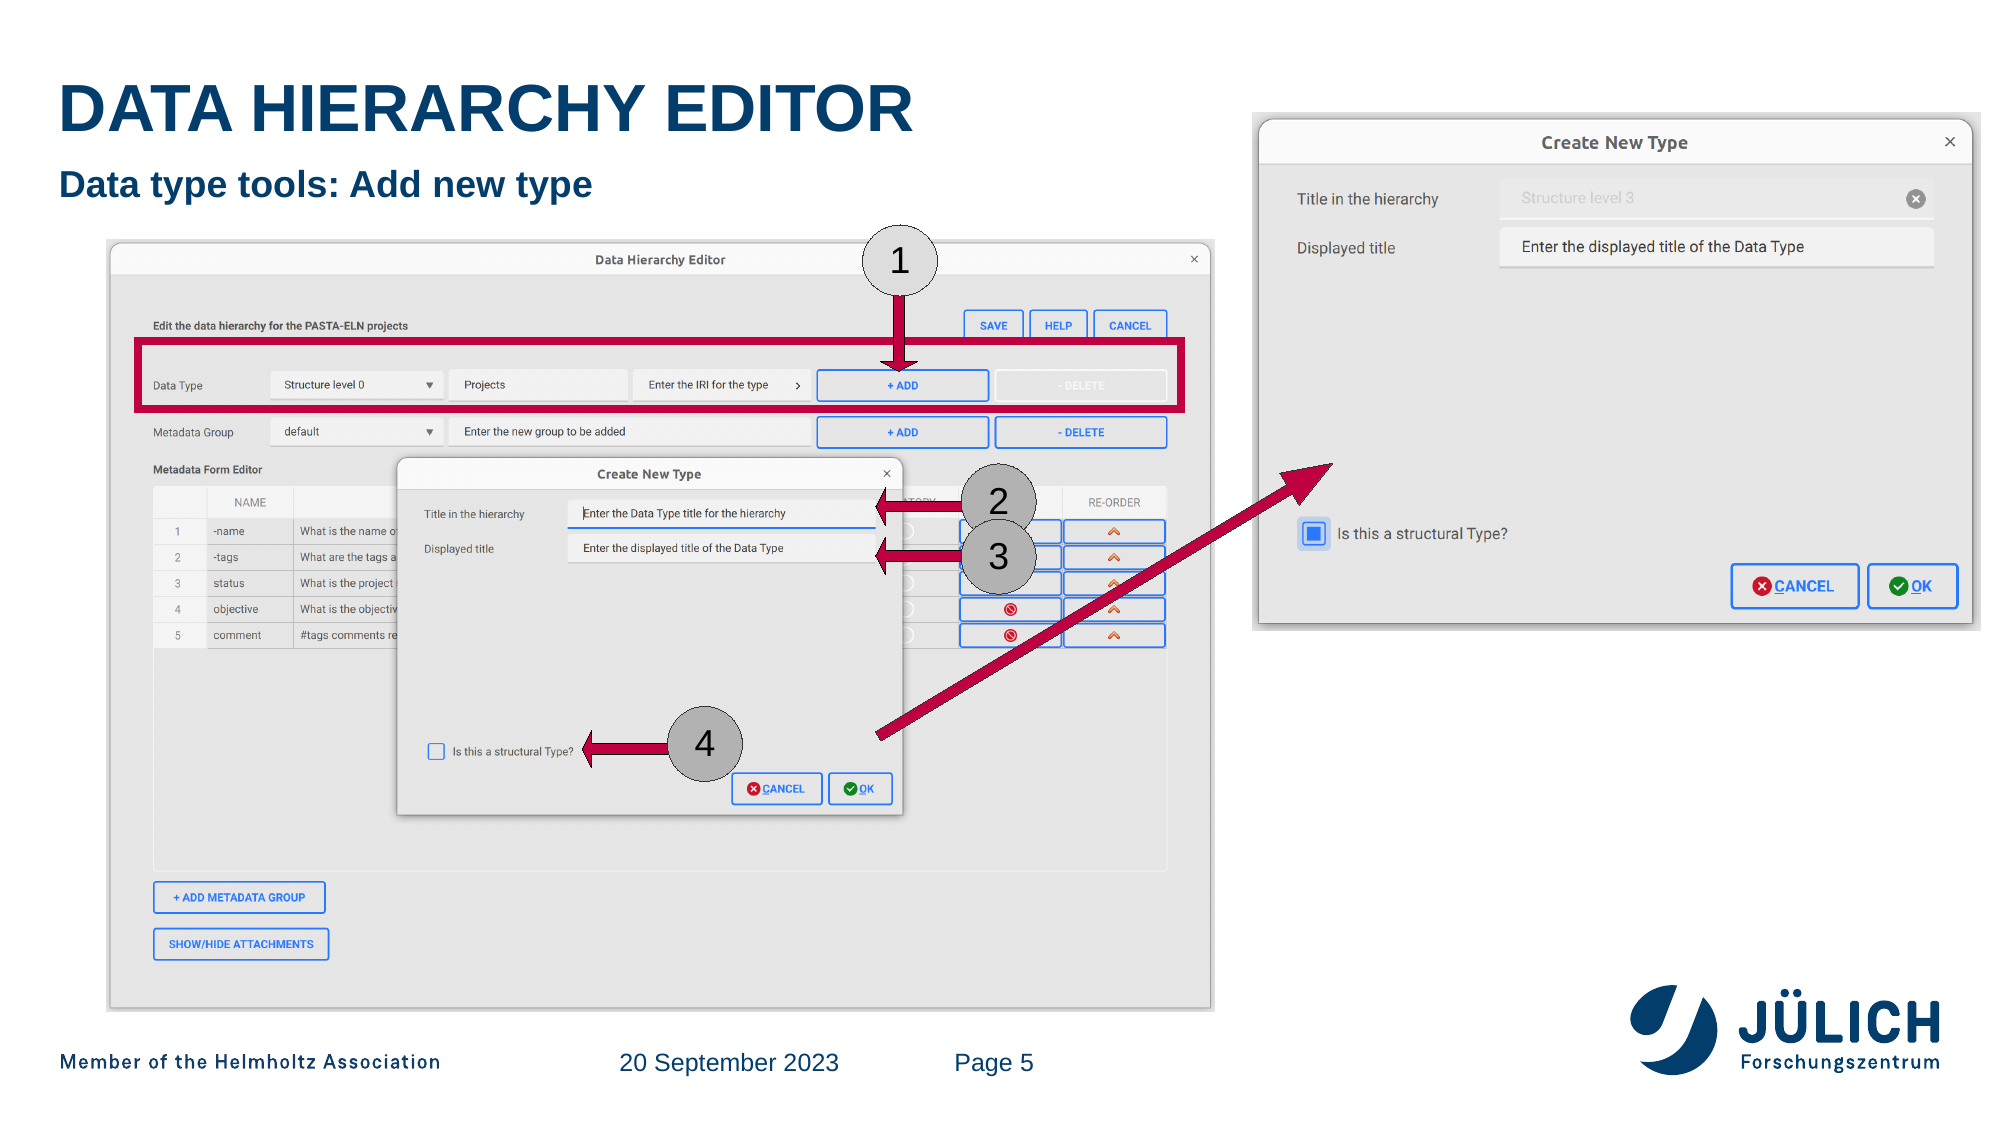

# Data Hierarchy Editor
Data type tools: Add new type
1
2
3
4
20 September 2023
Page